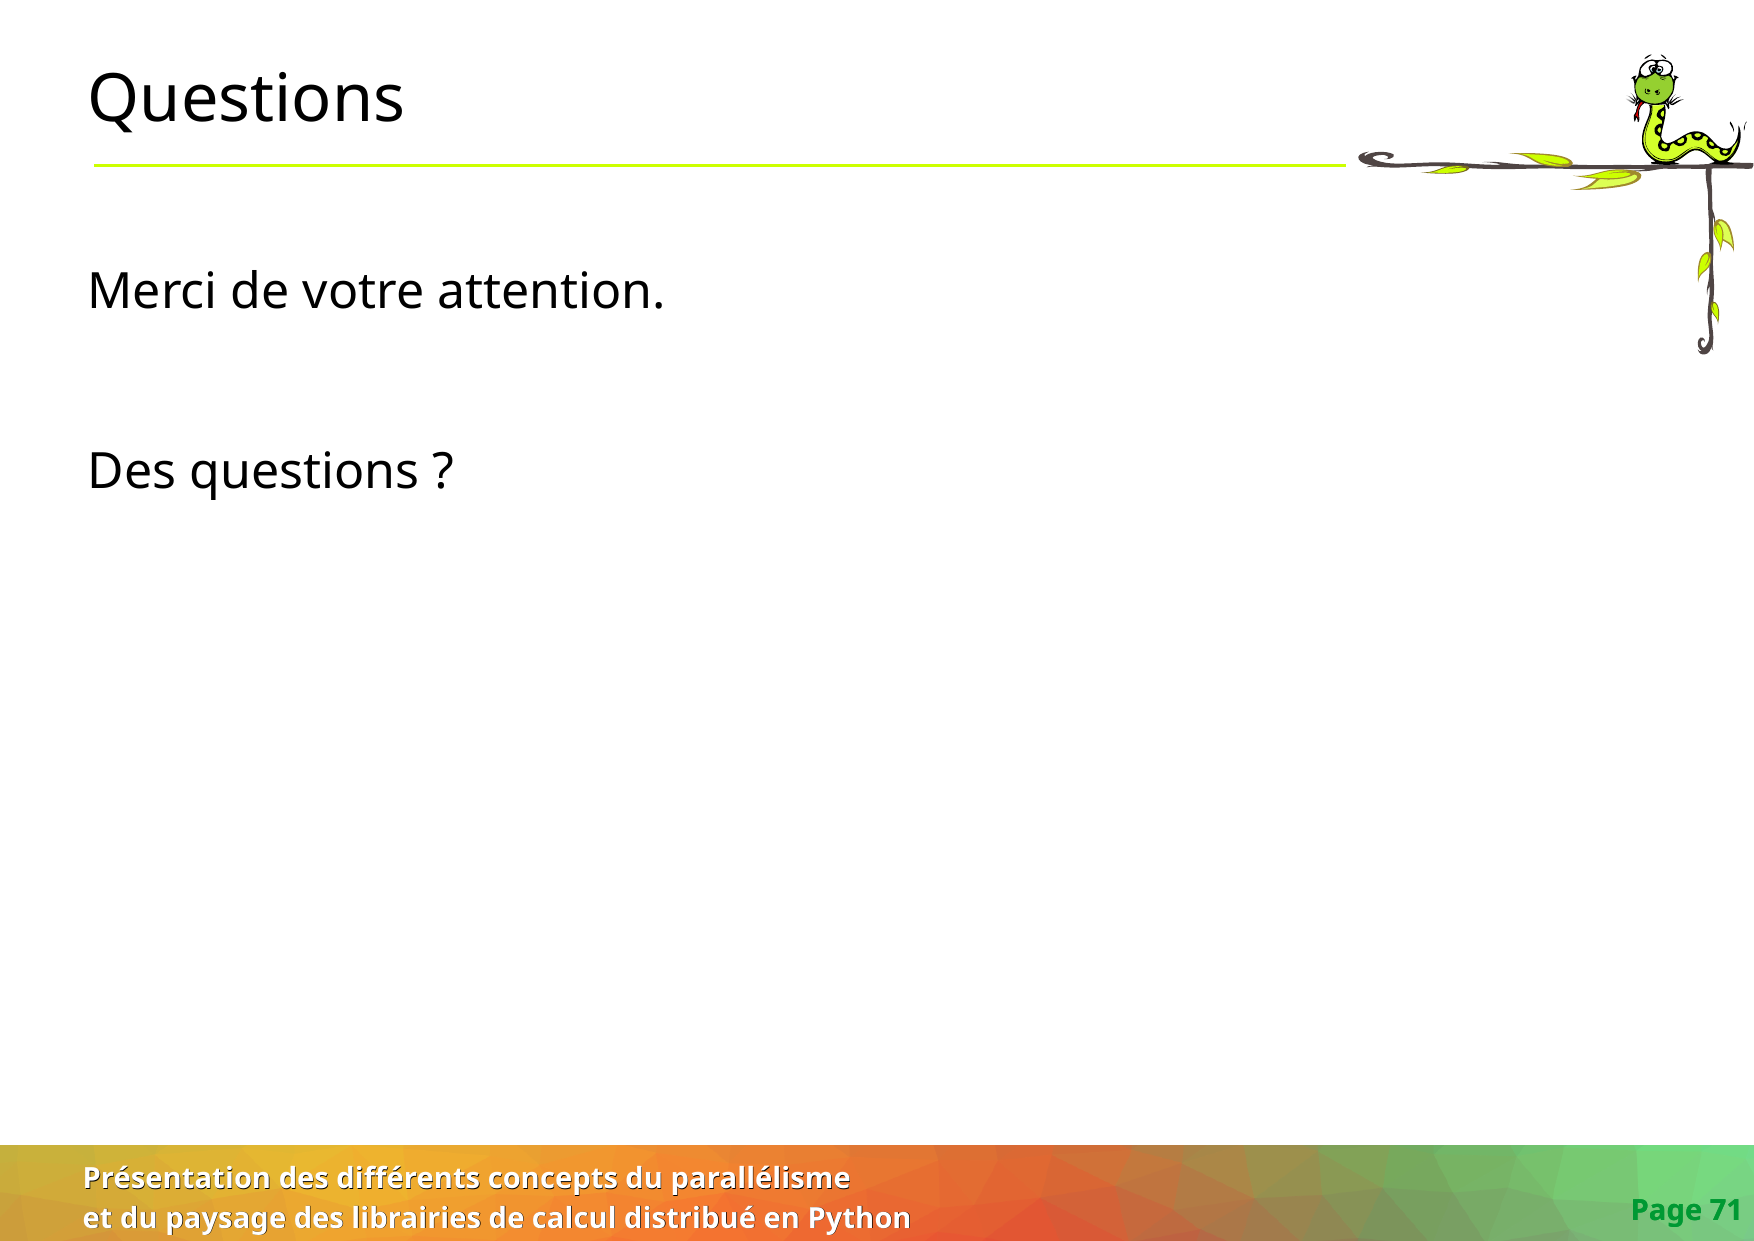

# Questions
Merci de votre attention.
Des questions ?
71